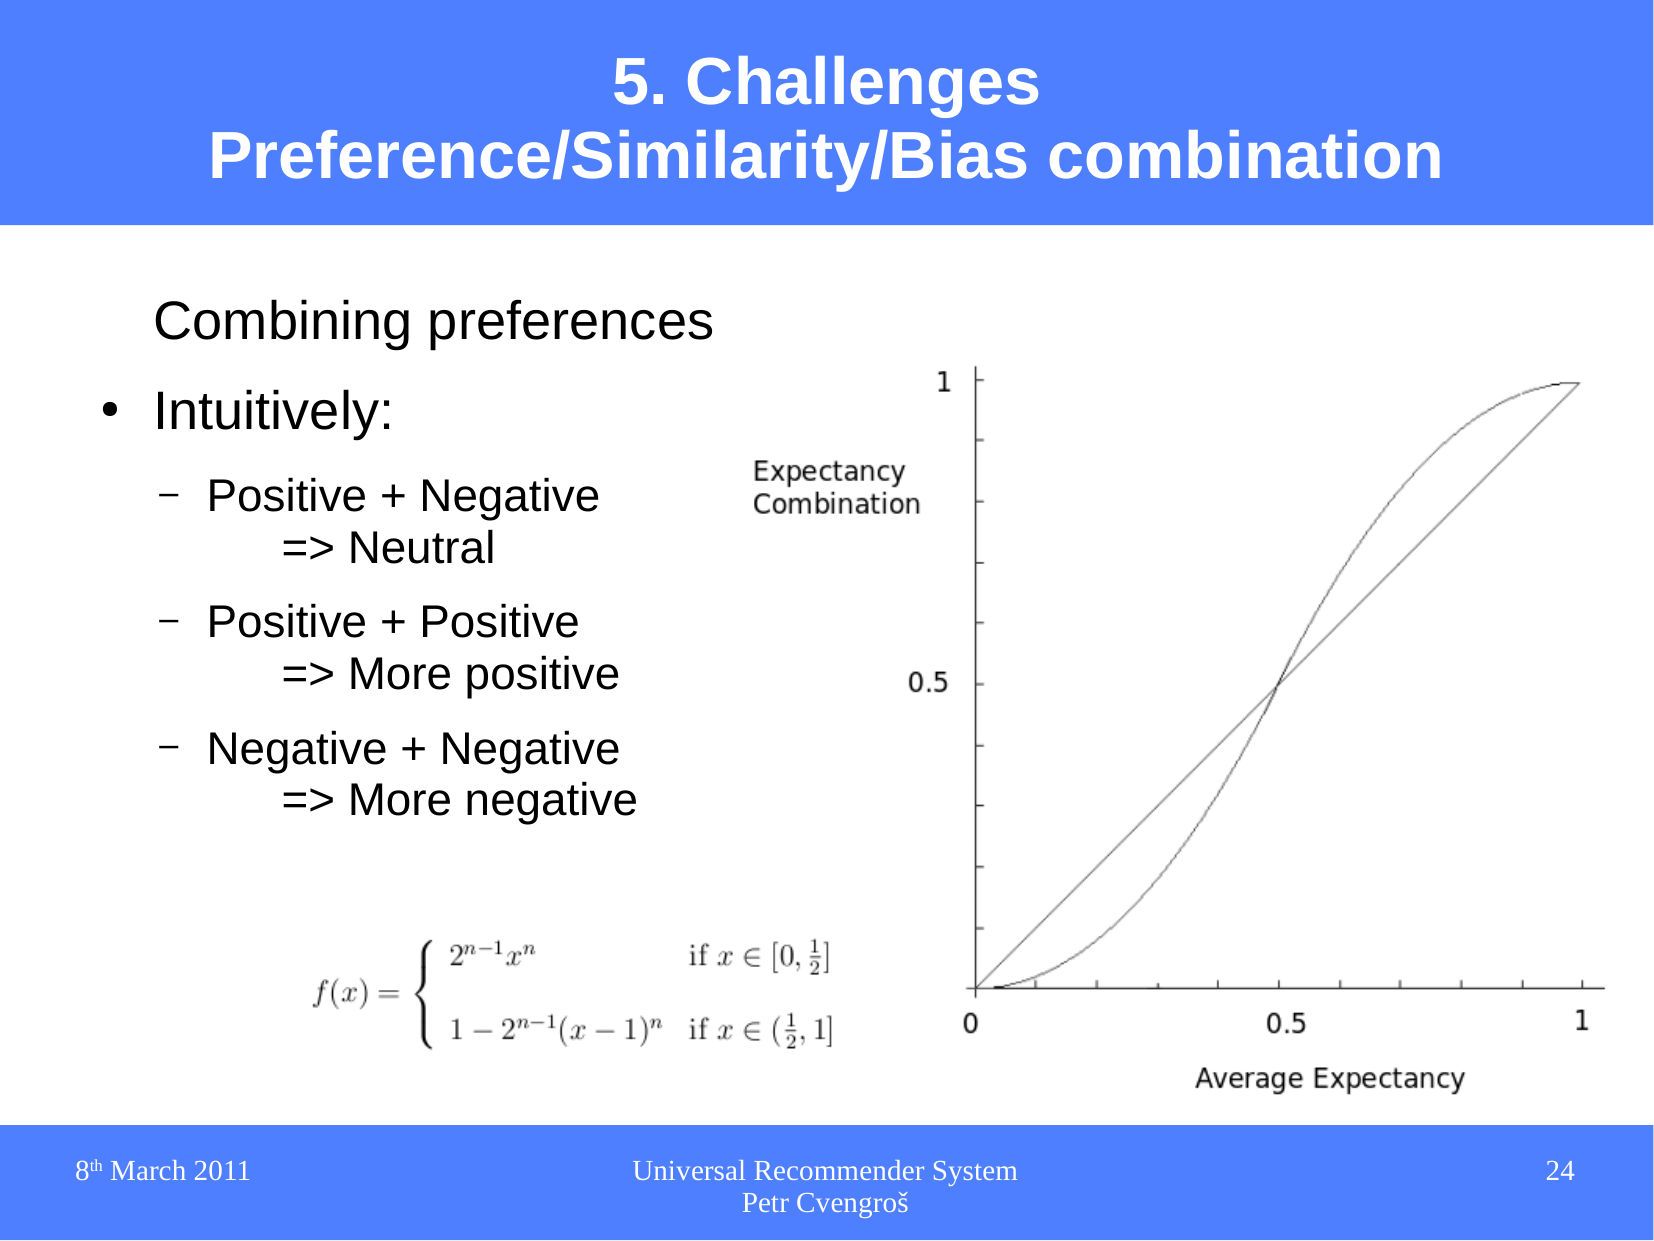

# 5. Challenges Preference/Similarity/Bias combination
Combining preferences
Intuitively:
Positive + Negative
	=> Neutral
Positive + Positive
	=> More positive
Negative + Negative
	=> More negative
24